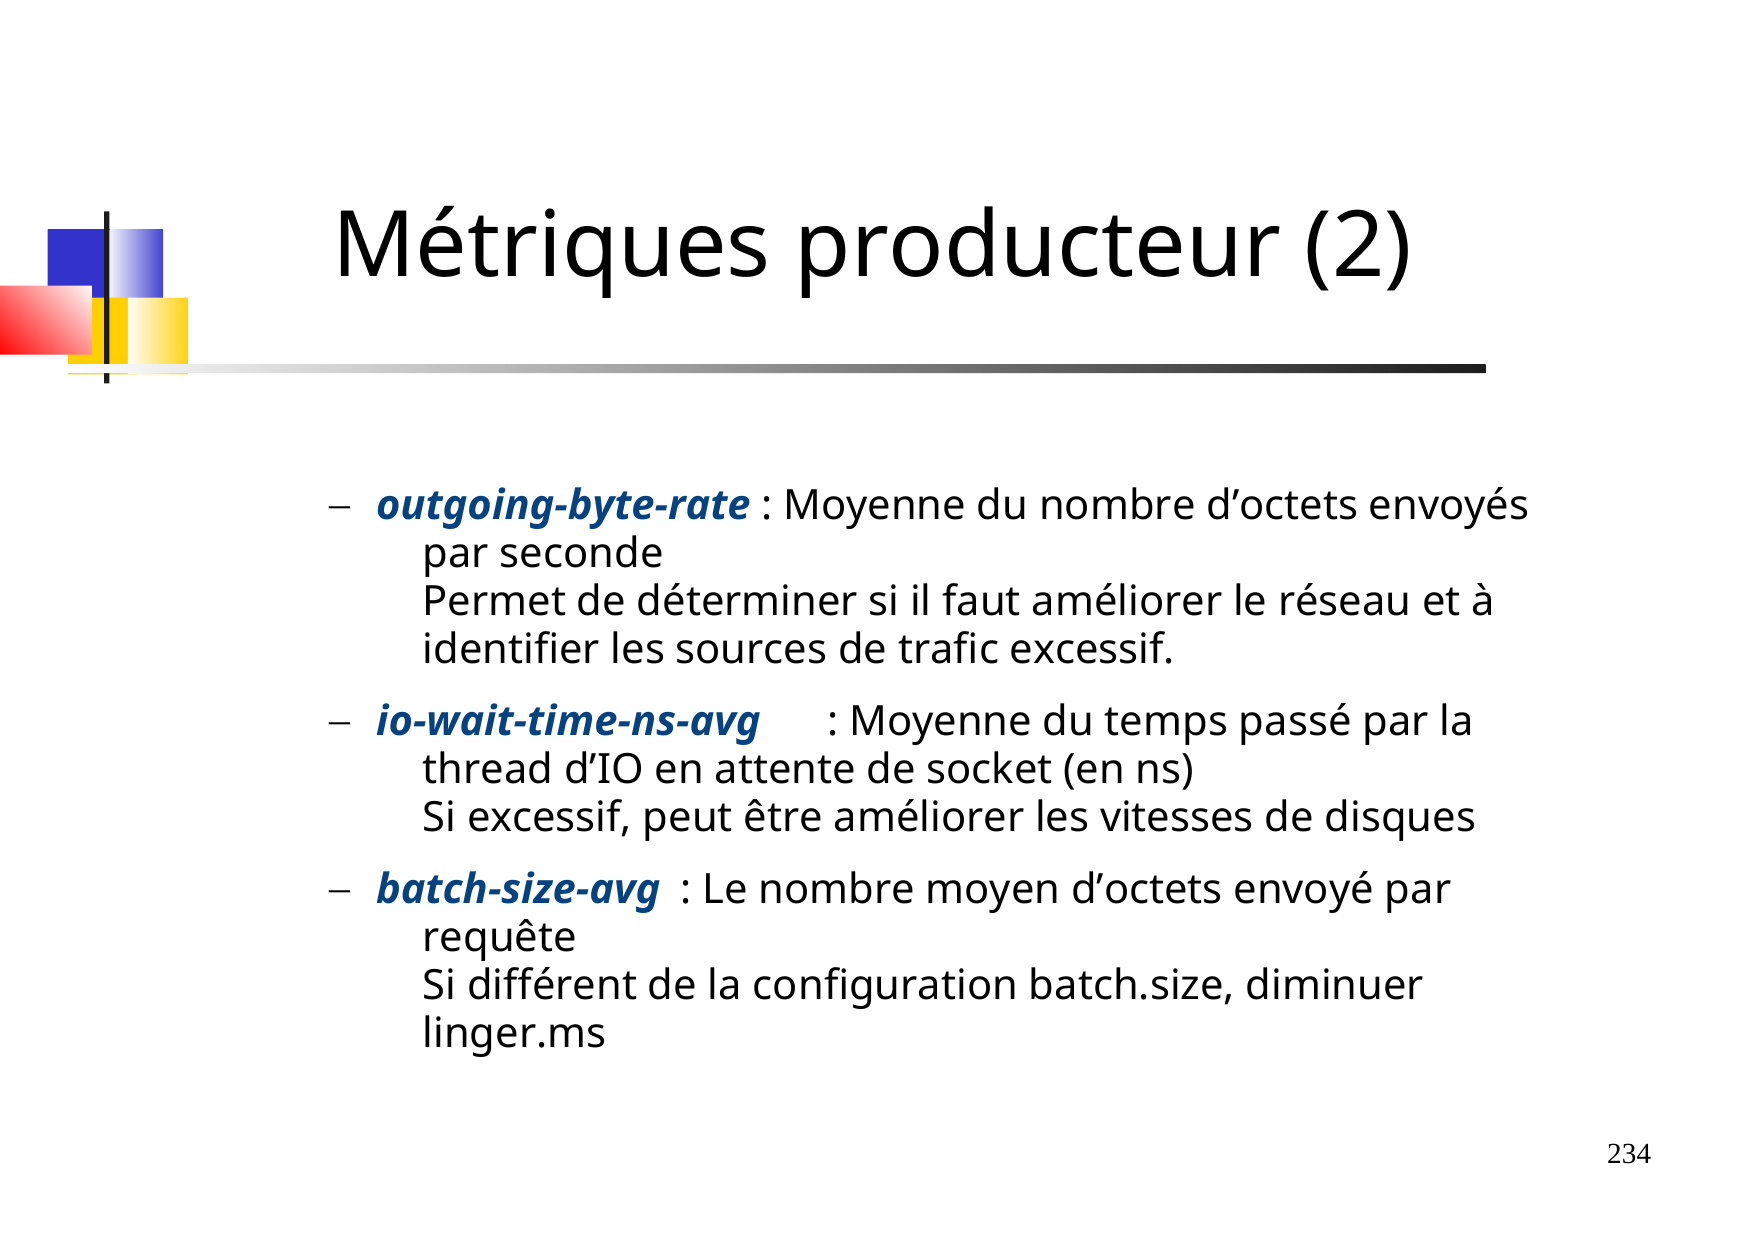

# Métriques producteur (2)
outgoing-byte-rate : Moyenne du nombre d’octets envoyés par seconde
Permet de déterminer si il faut améliorer le réseau et à identifier les sources de trafic excessif.
io-wait-time-ns-avg	 : Moyenne du temps passé par la thread d’IO en attente de socket (en ns)
Si excessif, peut être améliorer les vitesses de disques
batch-size-avg	 : Le nombre moyen d’octets envoyé par requête
Si différent de la configuration batch.size, diminuer linger.ms